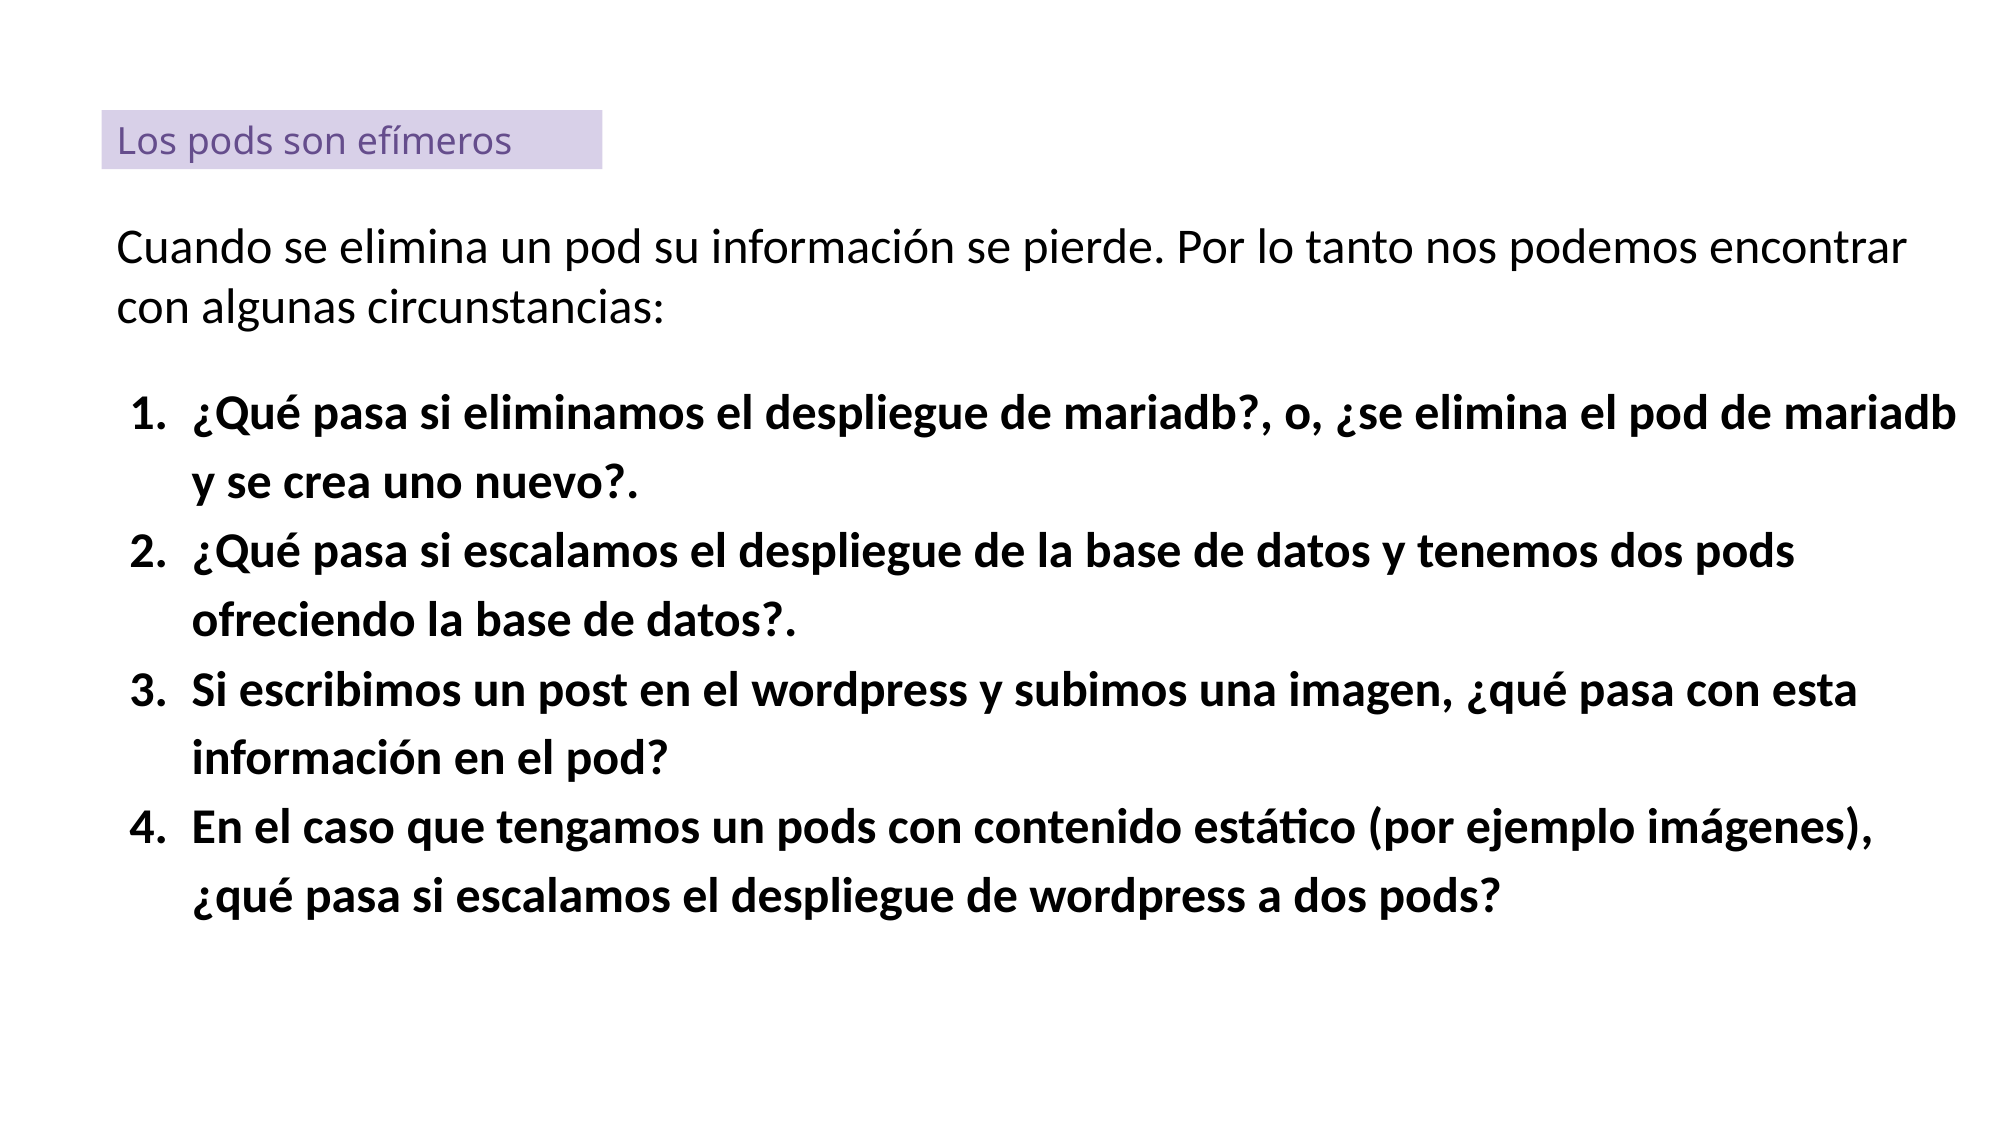

Los pods son efímeros
Cuando se elimina un pod su información se pierde. Por lo tanto nos podemos encontrar con algunas circunstancias:
¿Qué pasa si eliminamos el despliegue de mariadb?, o, ¿se elimina el pod de mariadb y se crea uno nuevo?.
¿Qué pasa si escalamos el despliegue de la base de datos y tenemos dos pods ofreciendo la base de datos?.
Si escribimos un post en el wordpress y subimos una imagen, ¿qué pasa con esta información en el pod?
En el caso que tengamos un pods con contenido estático (por ejemplo imágenes), ¿qué pasa si escalamos el despliegue de wordpress a dos pods?